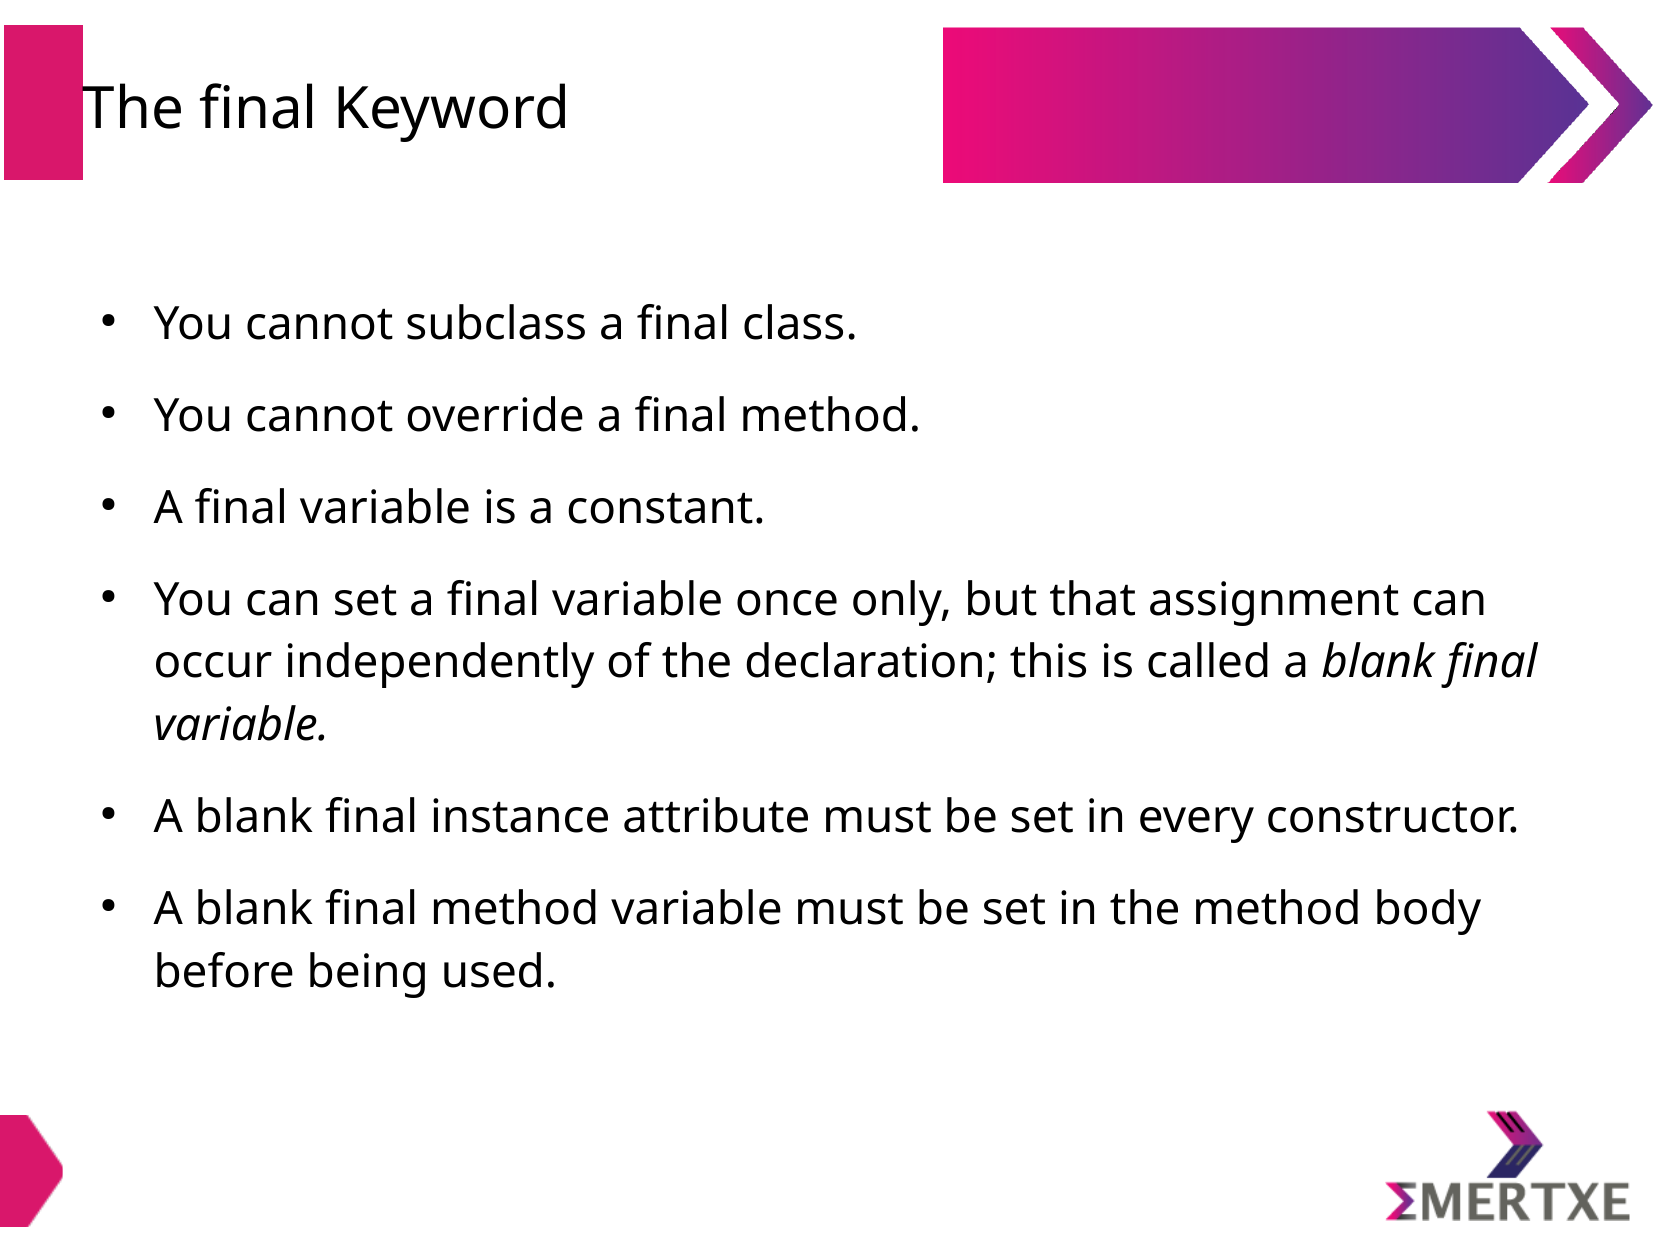

# The final Keyword
You cannot subclass a final class.
You cannot override a final method.
A final variable is a constant.
You can set a final variable once only, but that assignment can occur independently of the declaration; this is called a blank final variable.
A blank final instance attribute must be set in every constructor.
A blank final method variable must be set in the method body before being used.